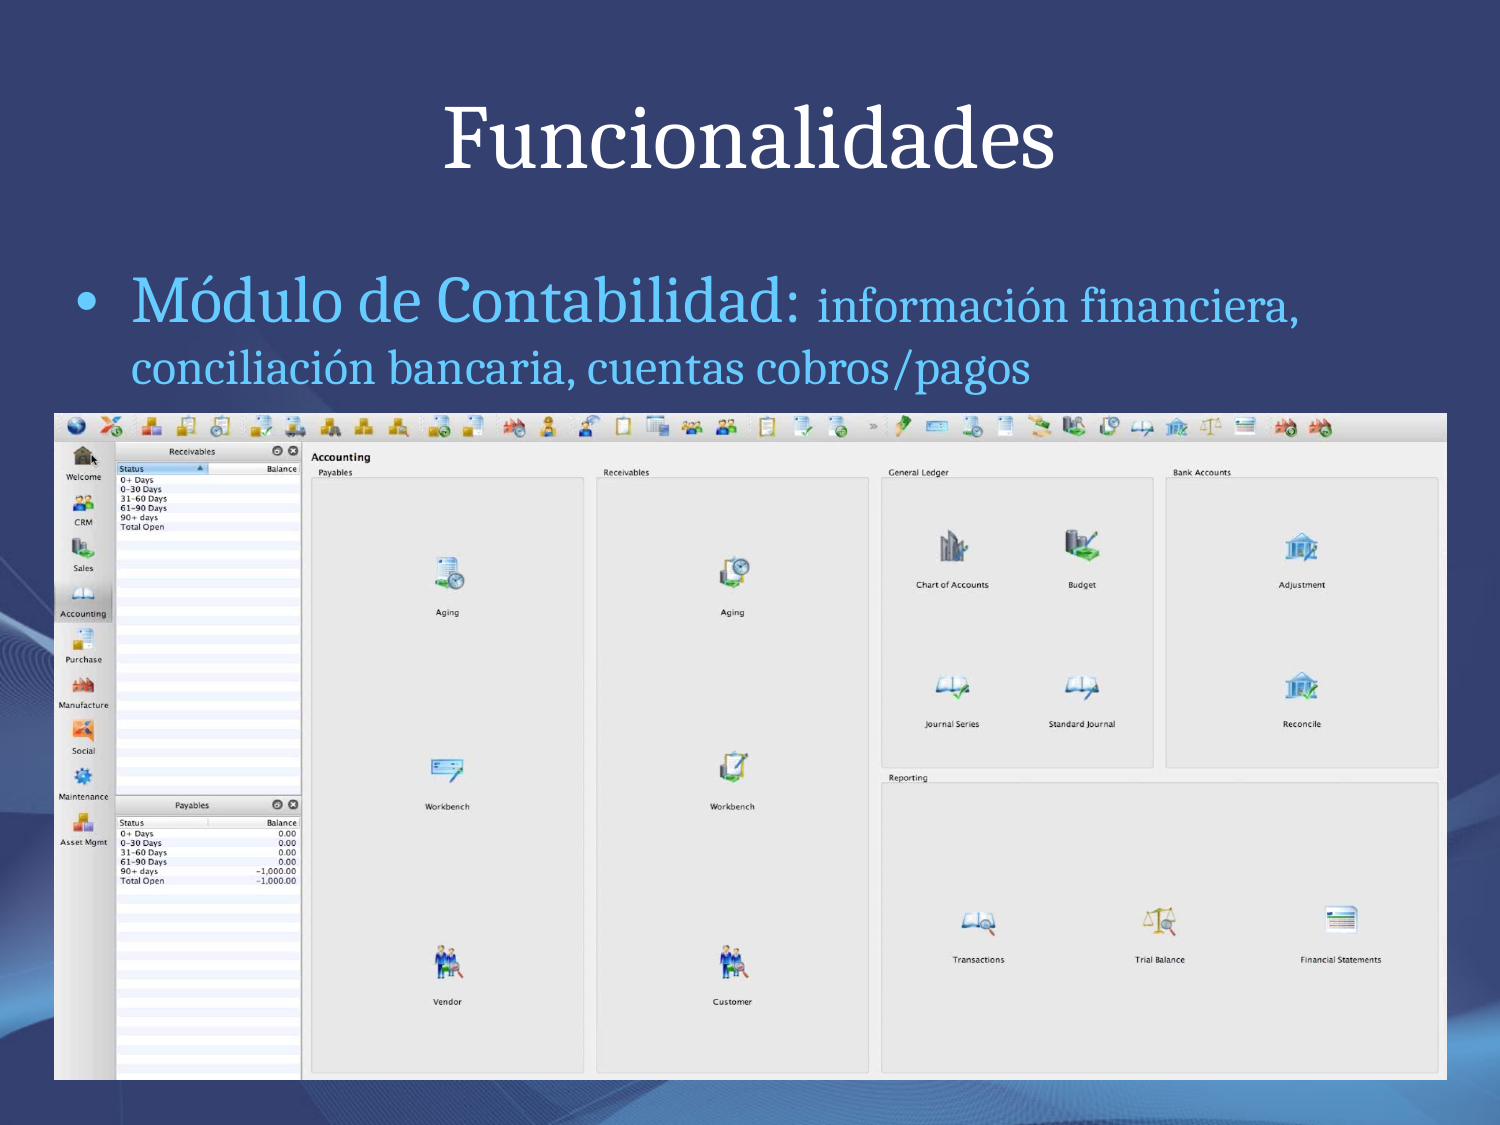

# Funcionalidades
Módulo de Contabilidad: información financiera, conciliación bancaria, cuentas cobros/pagos